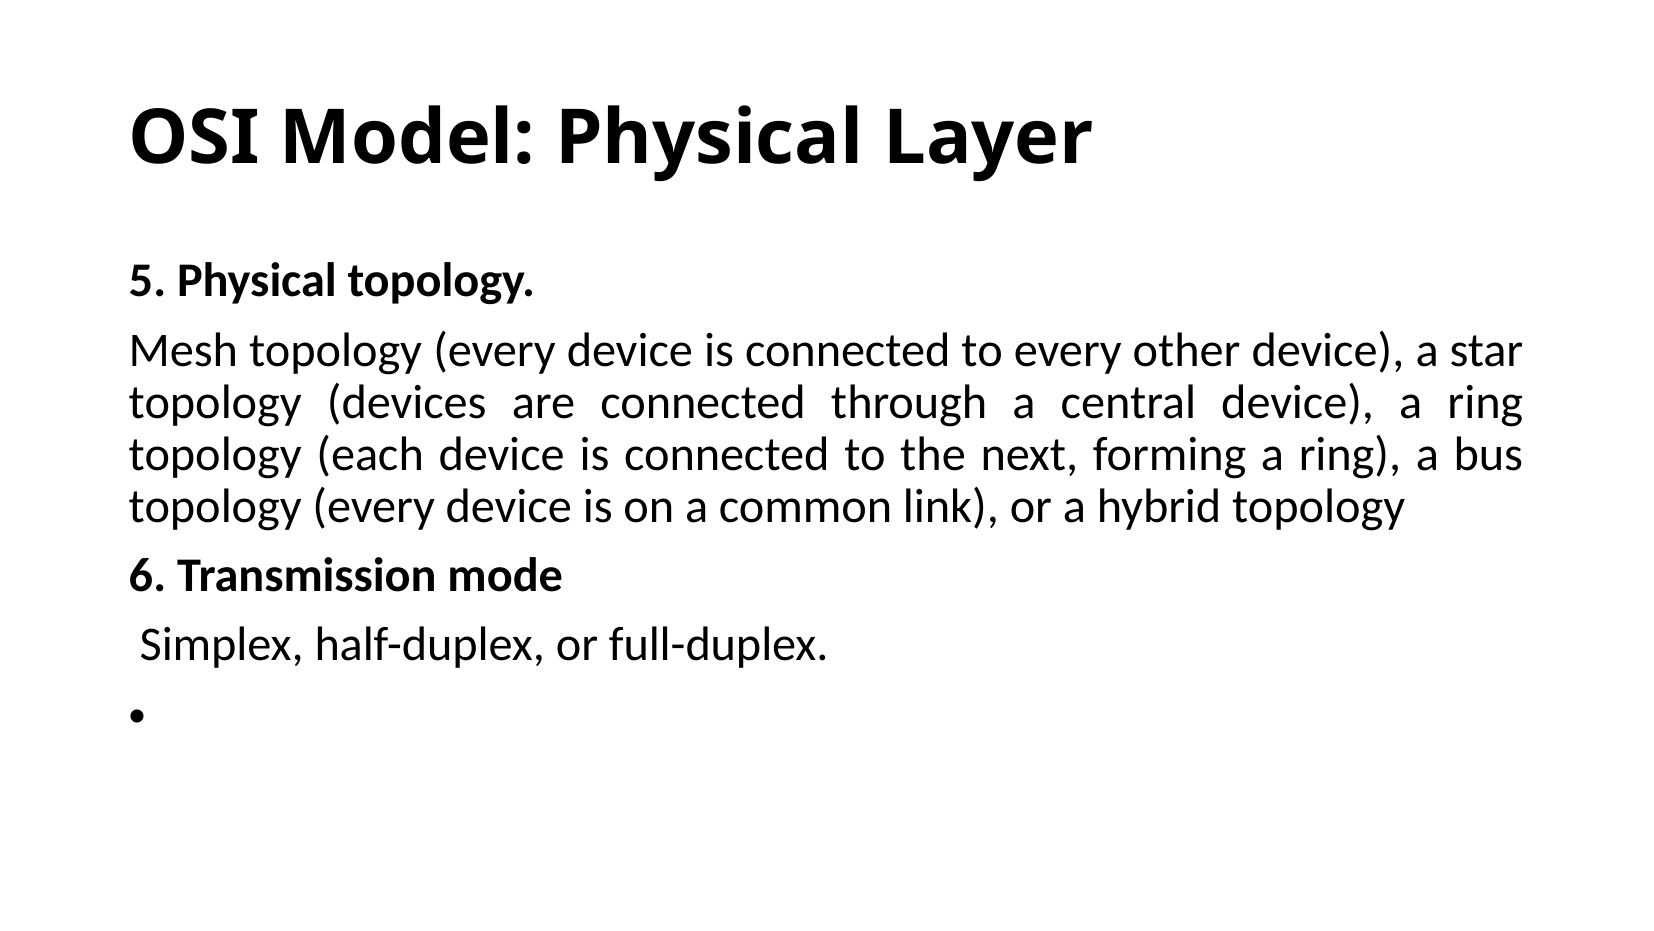

# OSI Model: Physical Layer
5. Physical topology.
Mesh topology (every device is connected to every other device), a star topology (devices are connected through a central device), a ring topology (each device is connected to the next, forming a ring), a bus topology (every device is on a common link), or a hybrid topology
6. Transmission mode
 Simplex, half-duplex, or full-duplex.